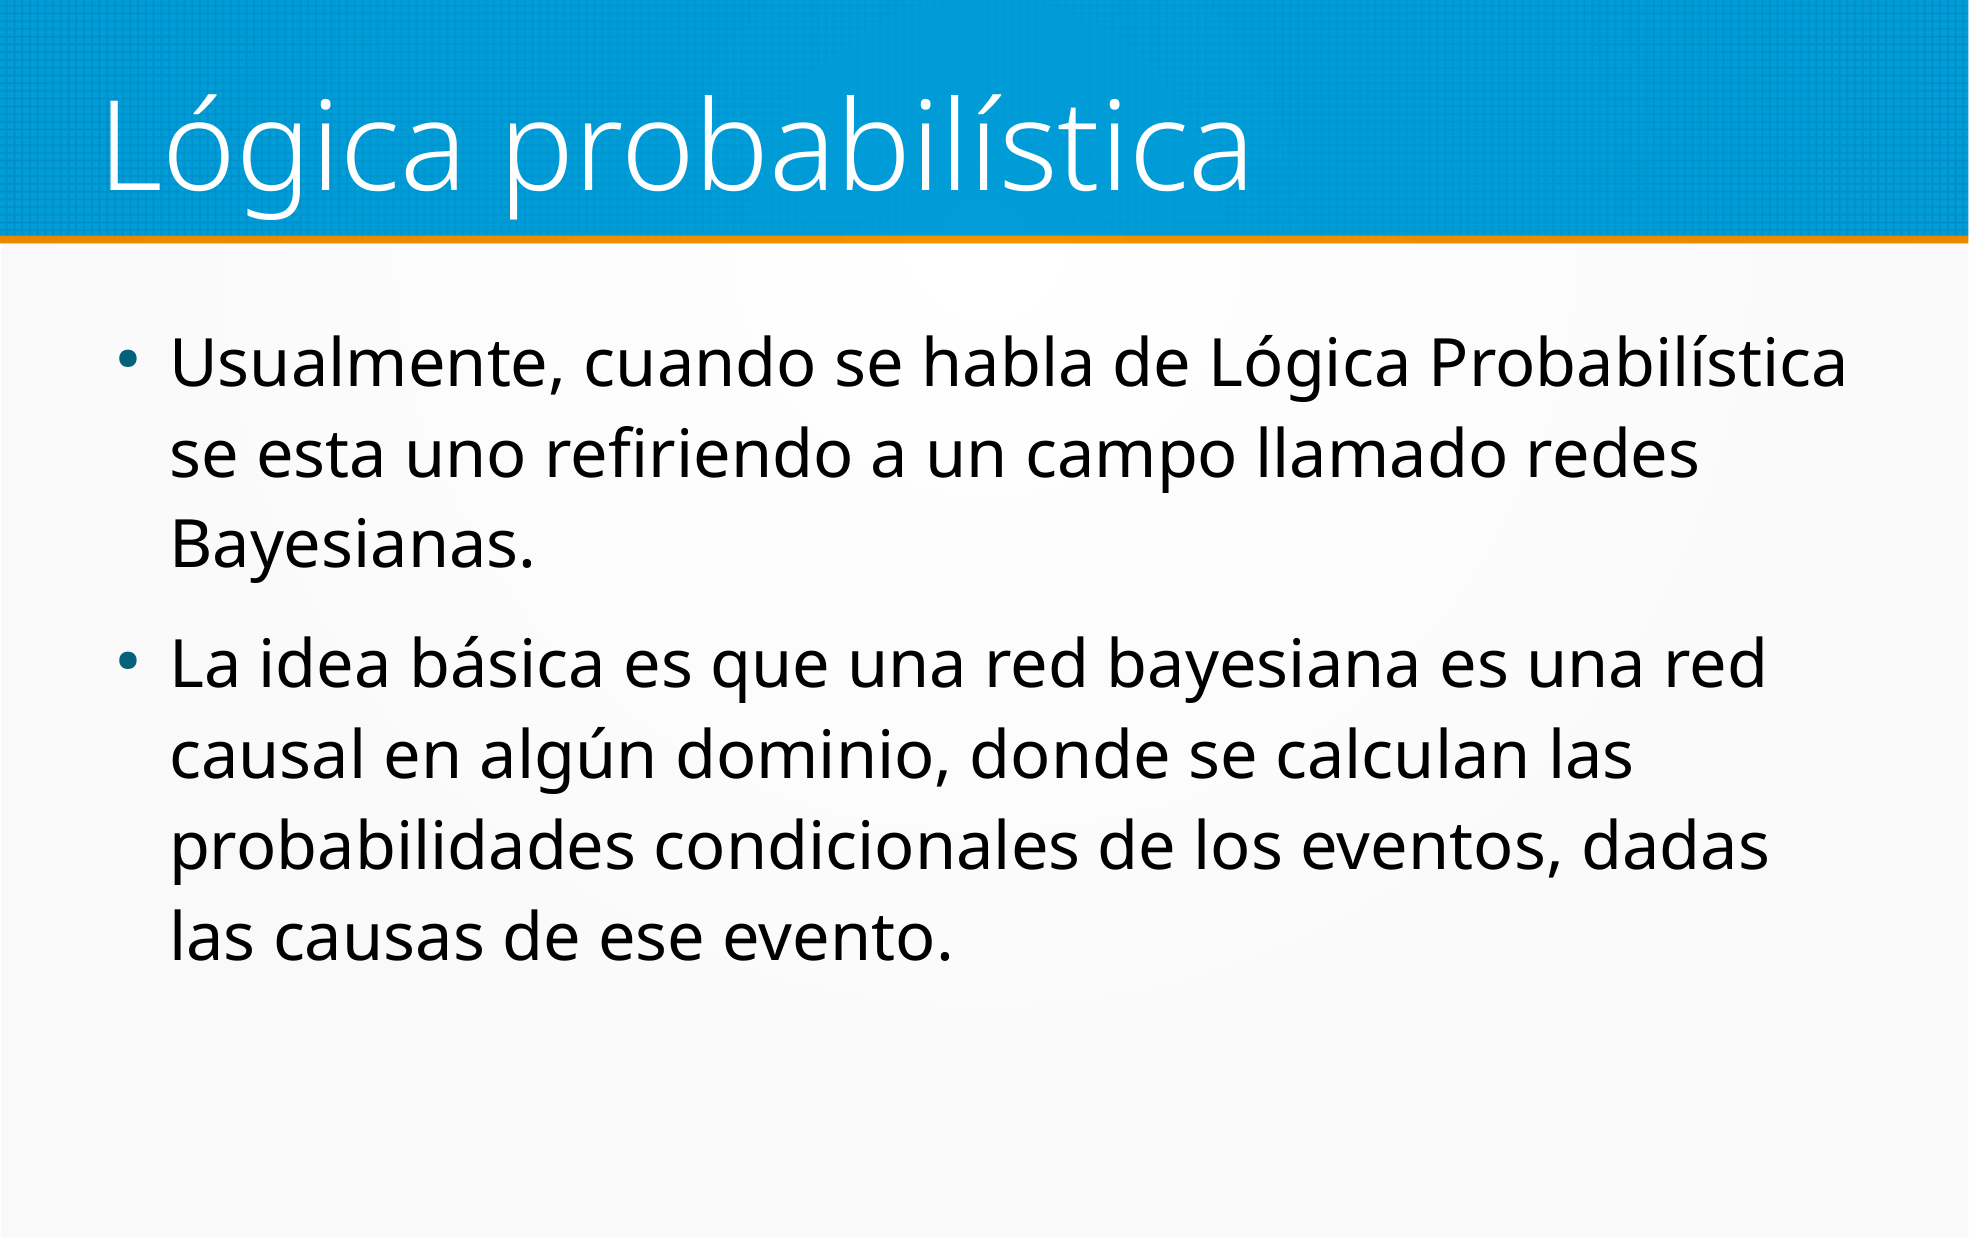

# Lógica probabilística
Usualmente, cuando se habla de Lógica Probabilística se esta uno refiriendo a un campo llamado redes Bayesianas.
La idea básica es que una red bayesiana es una red causal en algún dominio, donde se calculan las probabilidades condicionales de los eventos, dadas las causas de ese evento.